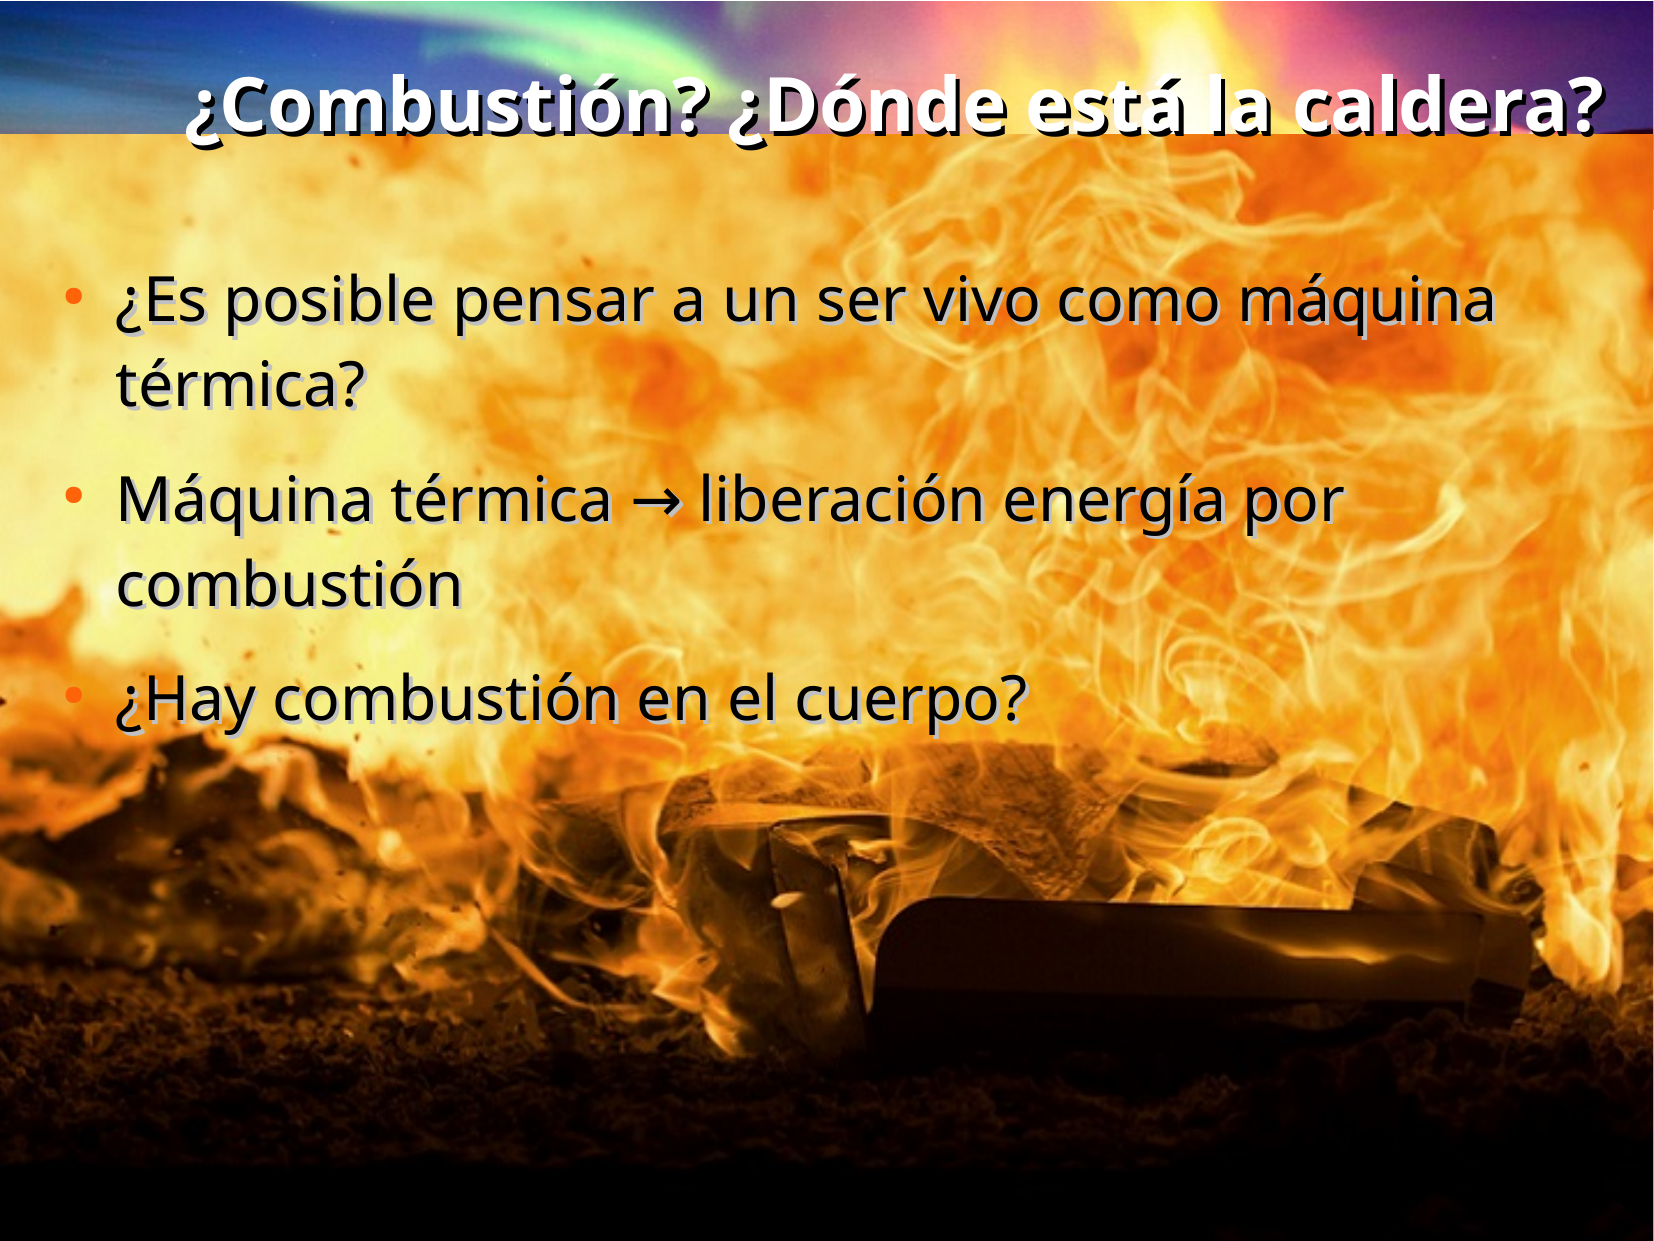

# ¿Combustión? ¿Dónde está la caldera?
¿Es posible pensar a un ser vivo como máquina térmica?
Máquina térmica → liberación energía por combustión
¿Hay combustión en el cuerpo?
Jun 18, 2019
H. Asorey - F3B 2019
15